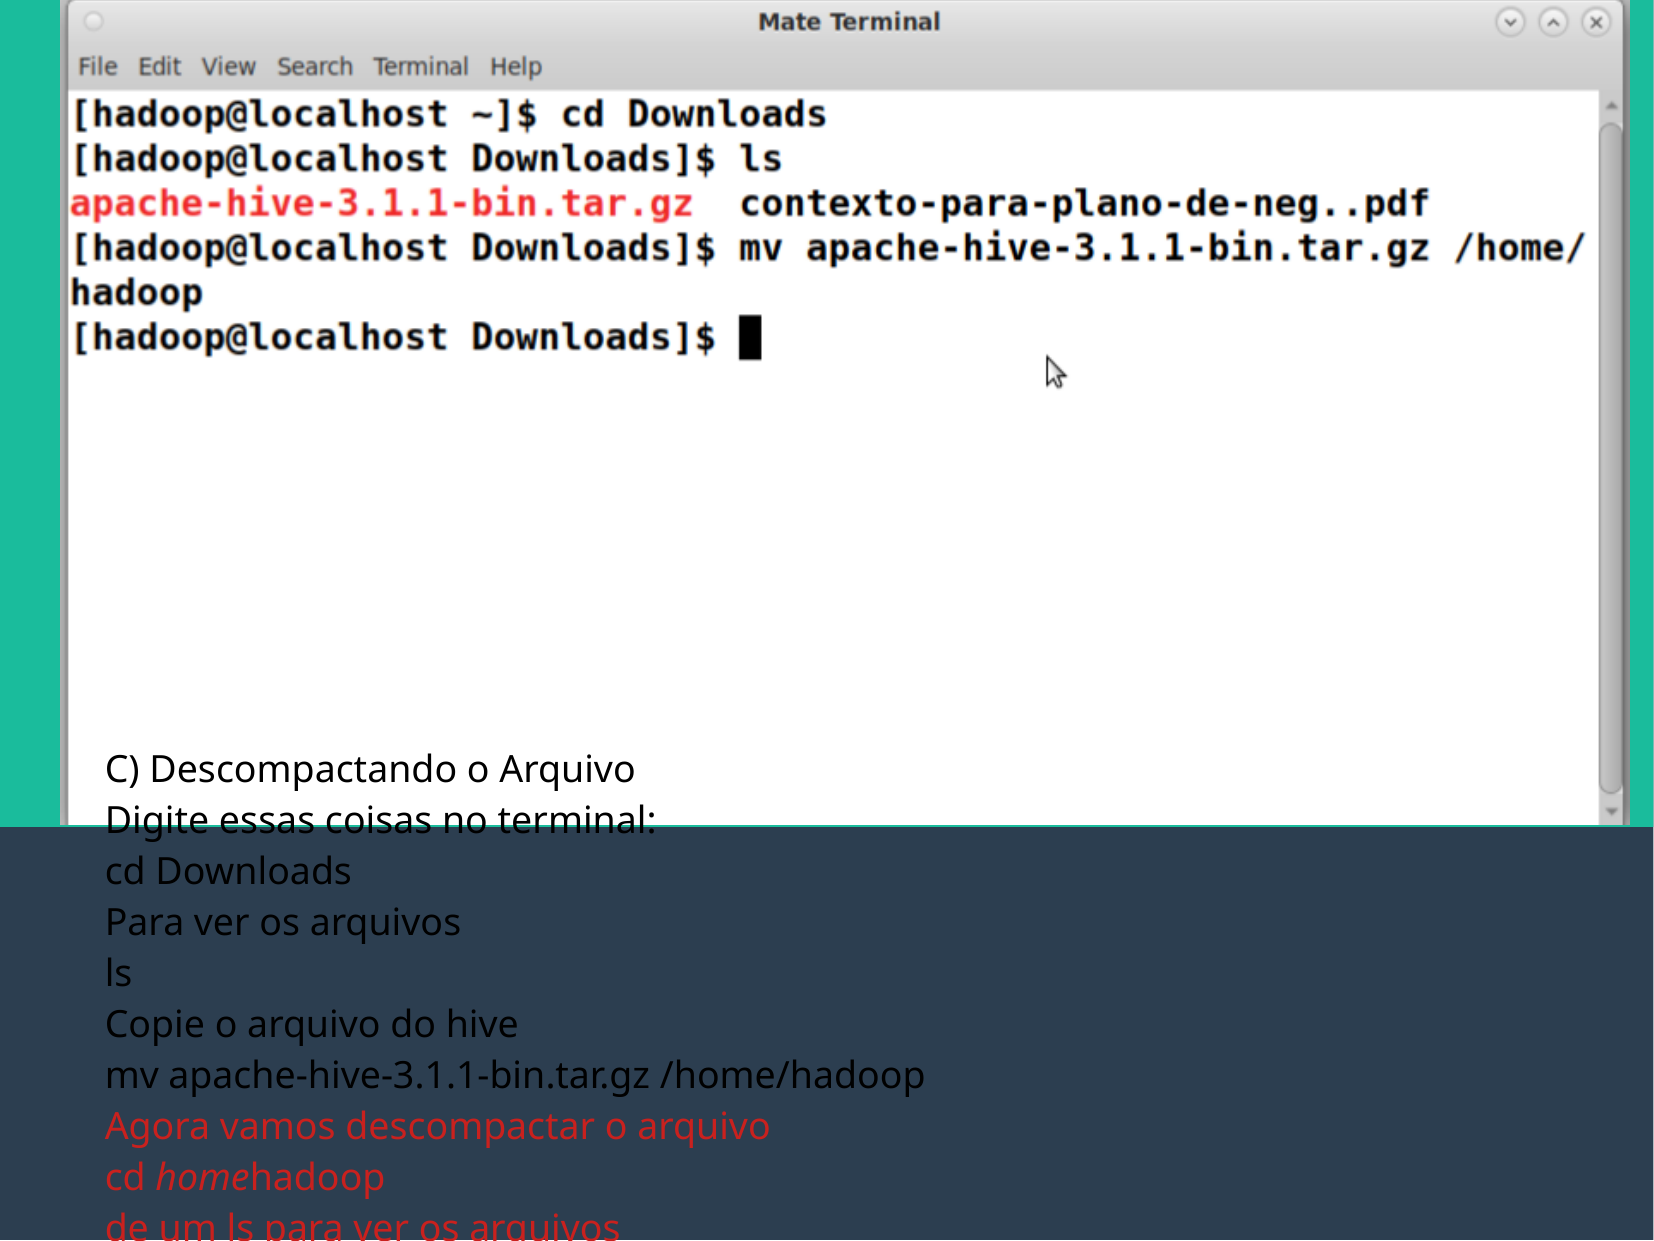

C) Descompactando o Arquivo
Digite essas coisas no terminal:
cd Downloads
Para ver os arquivos
ls
Copie o arquivo do hive
mv apache-hive-3.1.1-bin.tar.gz /home/hadoop
Agora vamos descompactar o arquivo
cd homehadoop
de um ls para ver os arquivos
ls